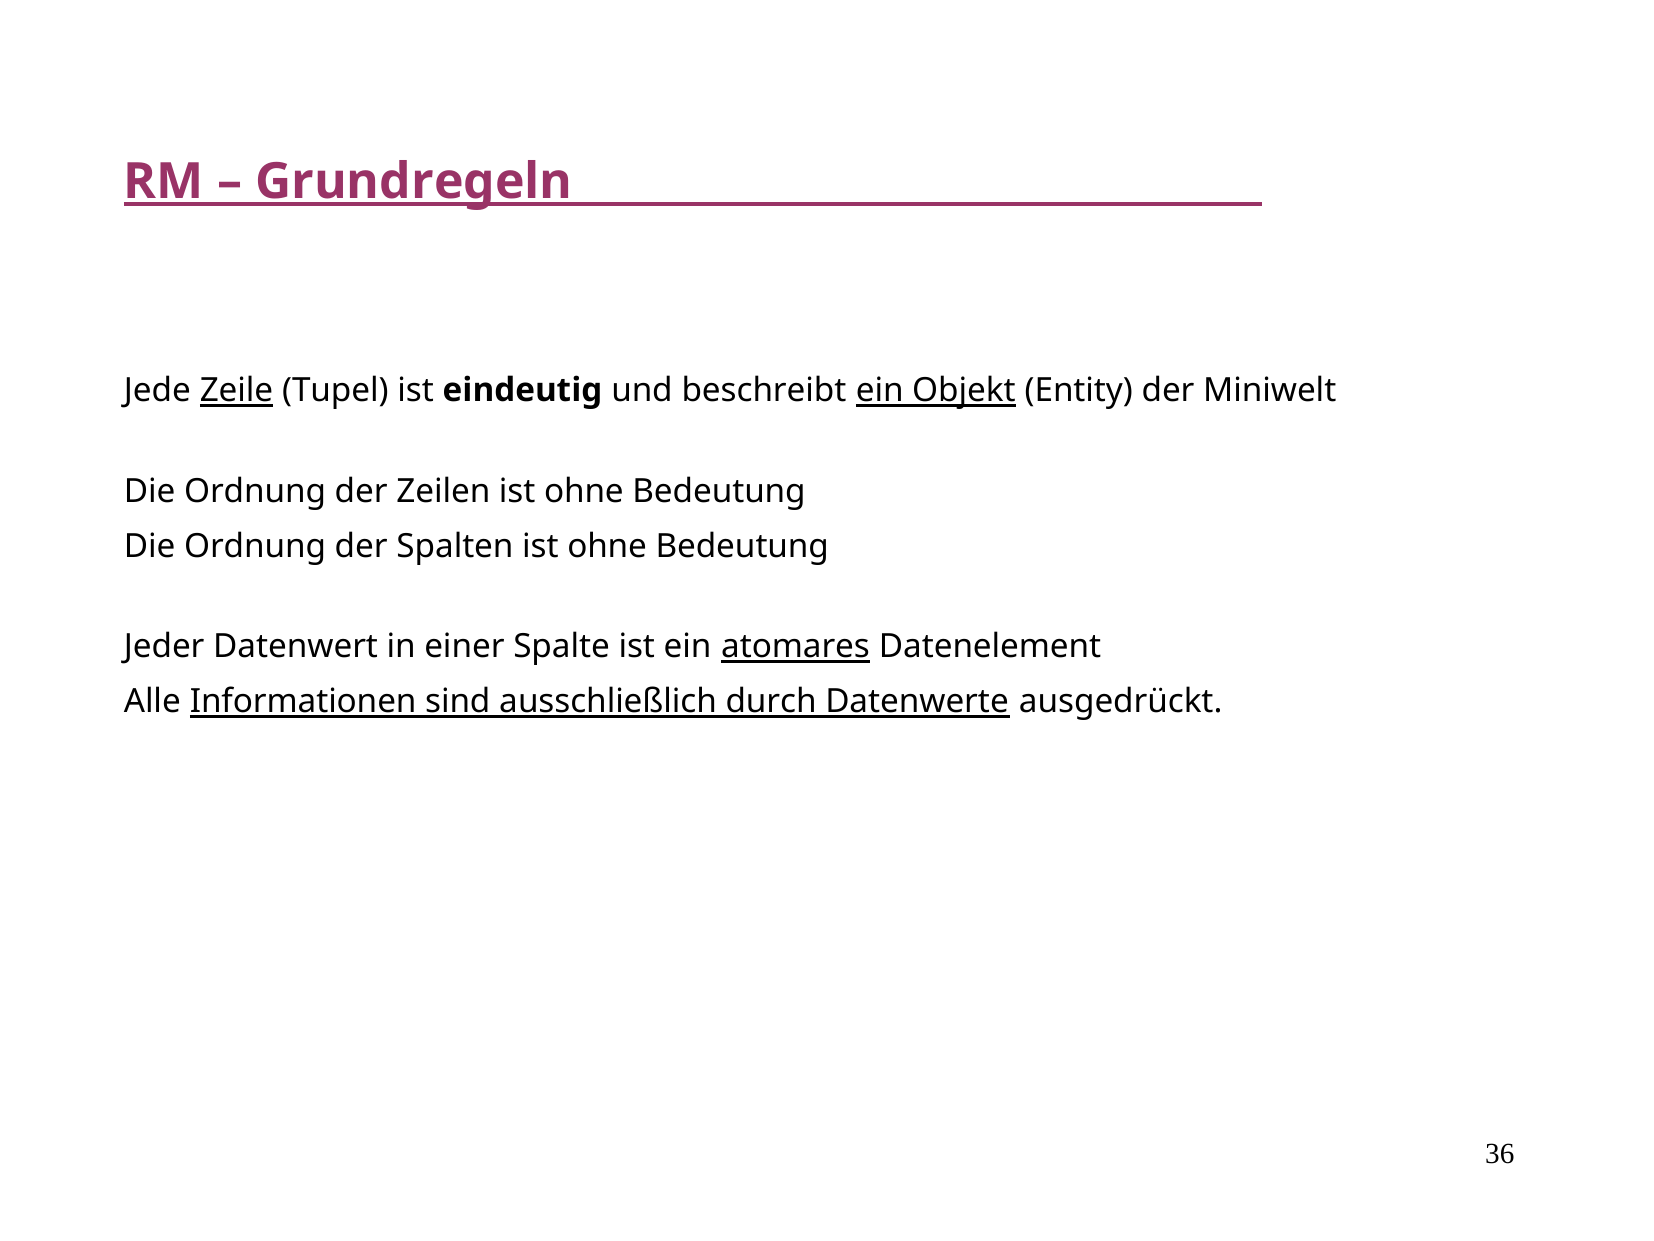

# RM – Grundregeln
Jede Zeile (Tupel) ist eindeutig und beschreibt ein Objekt (Entity) der Miniwelt
Die Ordnung der Zeilen ist ohne Bedeutung
Die Ordnung der Spalten ist ohne Bedeutung
Jeder Datenwert in einer Spalte ist ein atomares Datenelement
Alle Informationen sind ausschließlich durch Datenwerte ausgedrückt.
36